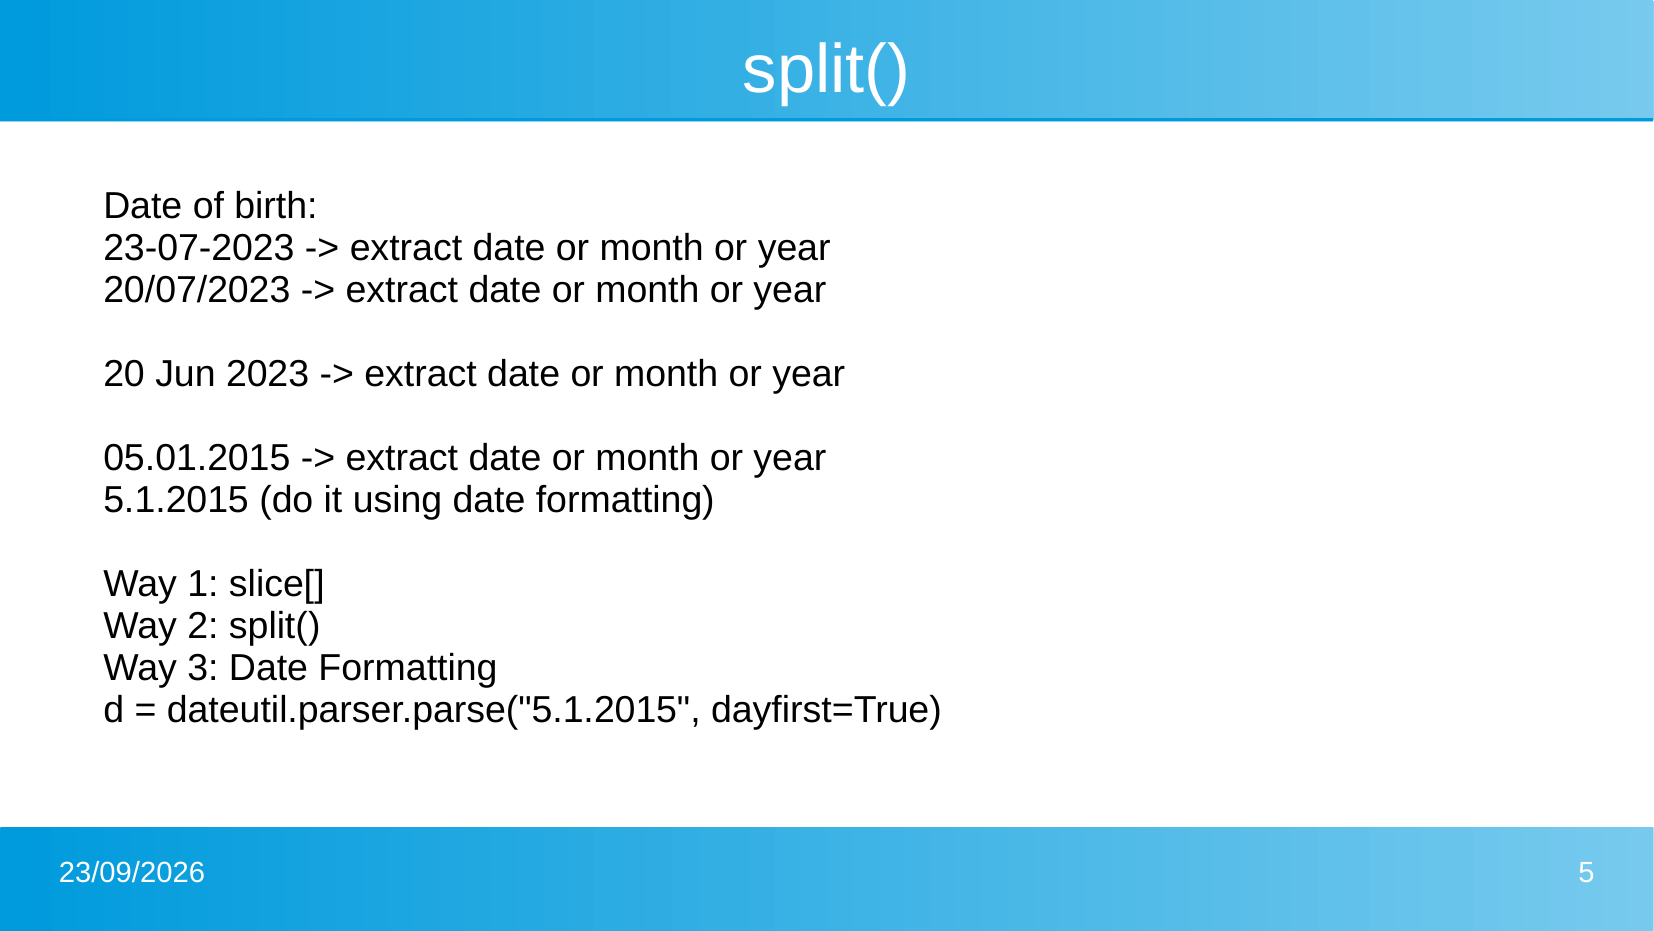

# split()
Date of birth:
23-07-2023 -> extract date or month or year
20/07/2023 -> extract date or month or year
20 Jun 2023 -> extract date or month or year
05.01.2015 -> extract date or month or year
5.1.2015 (do it using date formatting)
Way 1: slice[]
Way 2: split()
Way 3: Date Formatting
d = dateutil.parser.parse("5.1.2015", dayfirst=True)
5